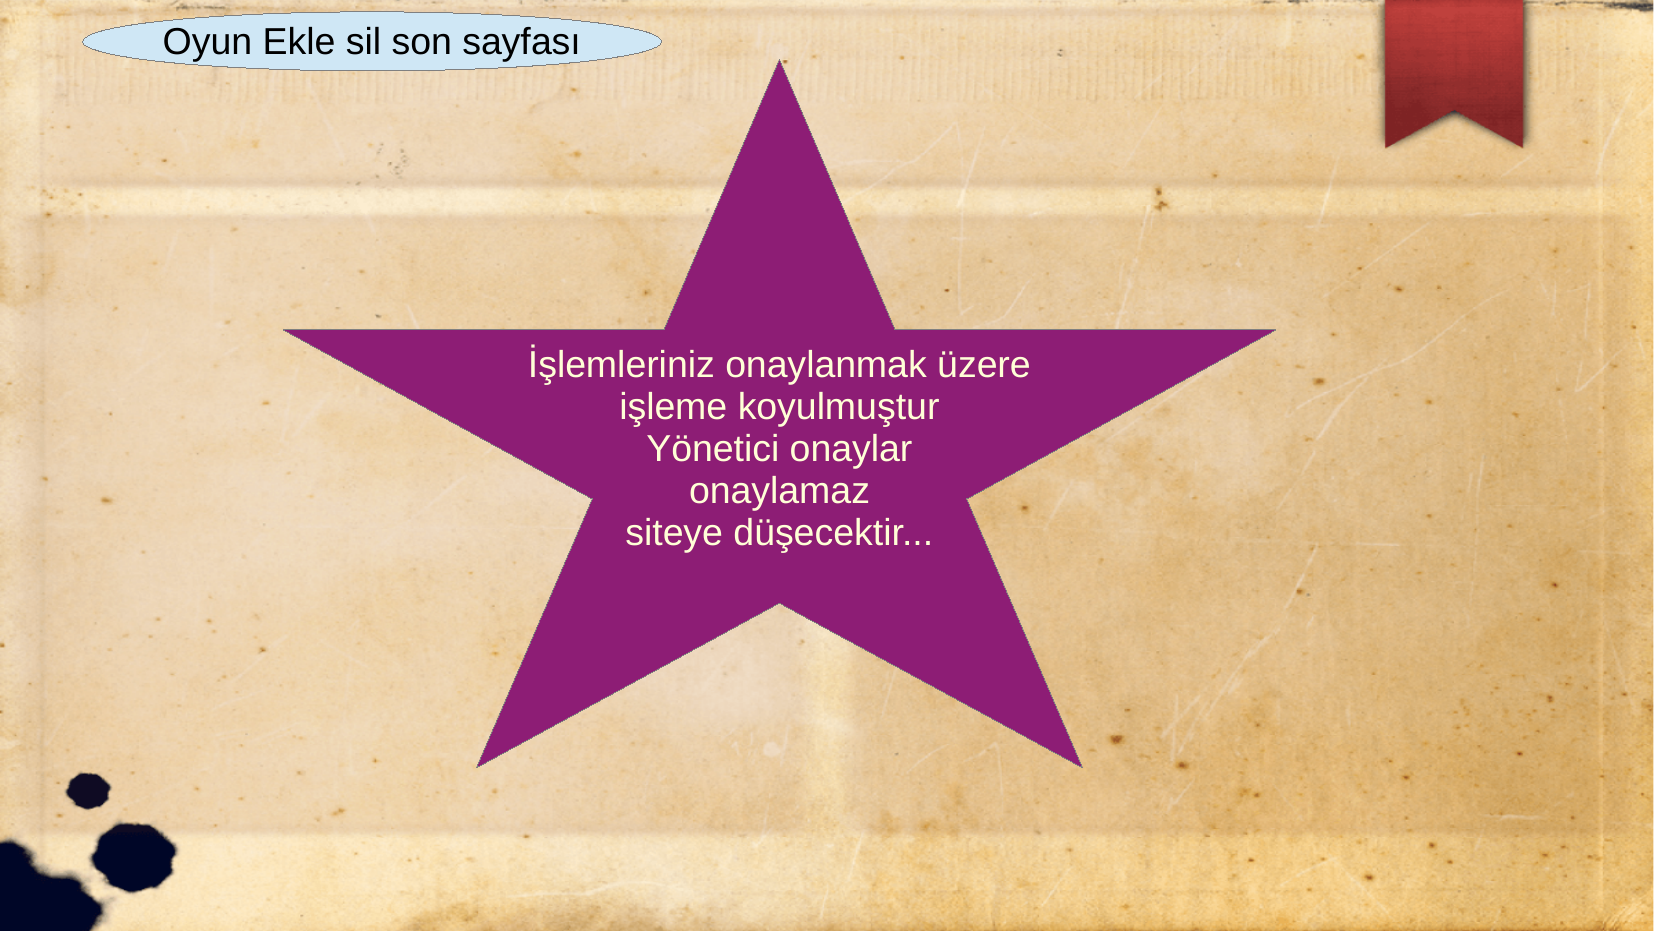

Oyun Ekle sil son sayfası
İşlemleriniz onaylanmak üzere
 işleme koyulmuştur
Yönetici onaylar
 onaylamaz
siteye düşecektir...